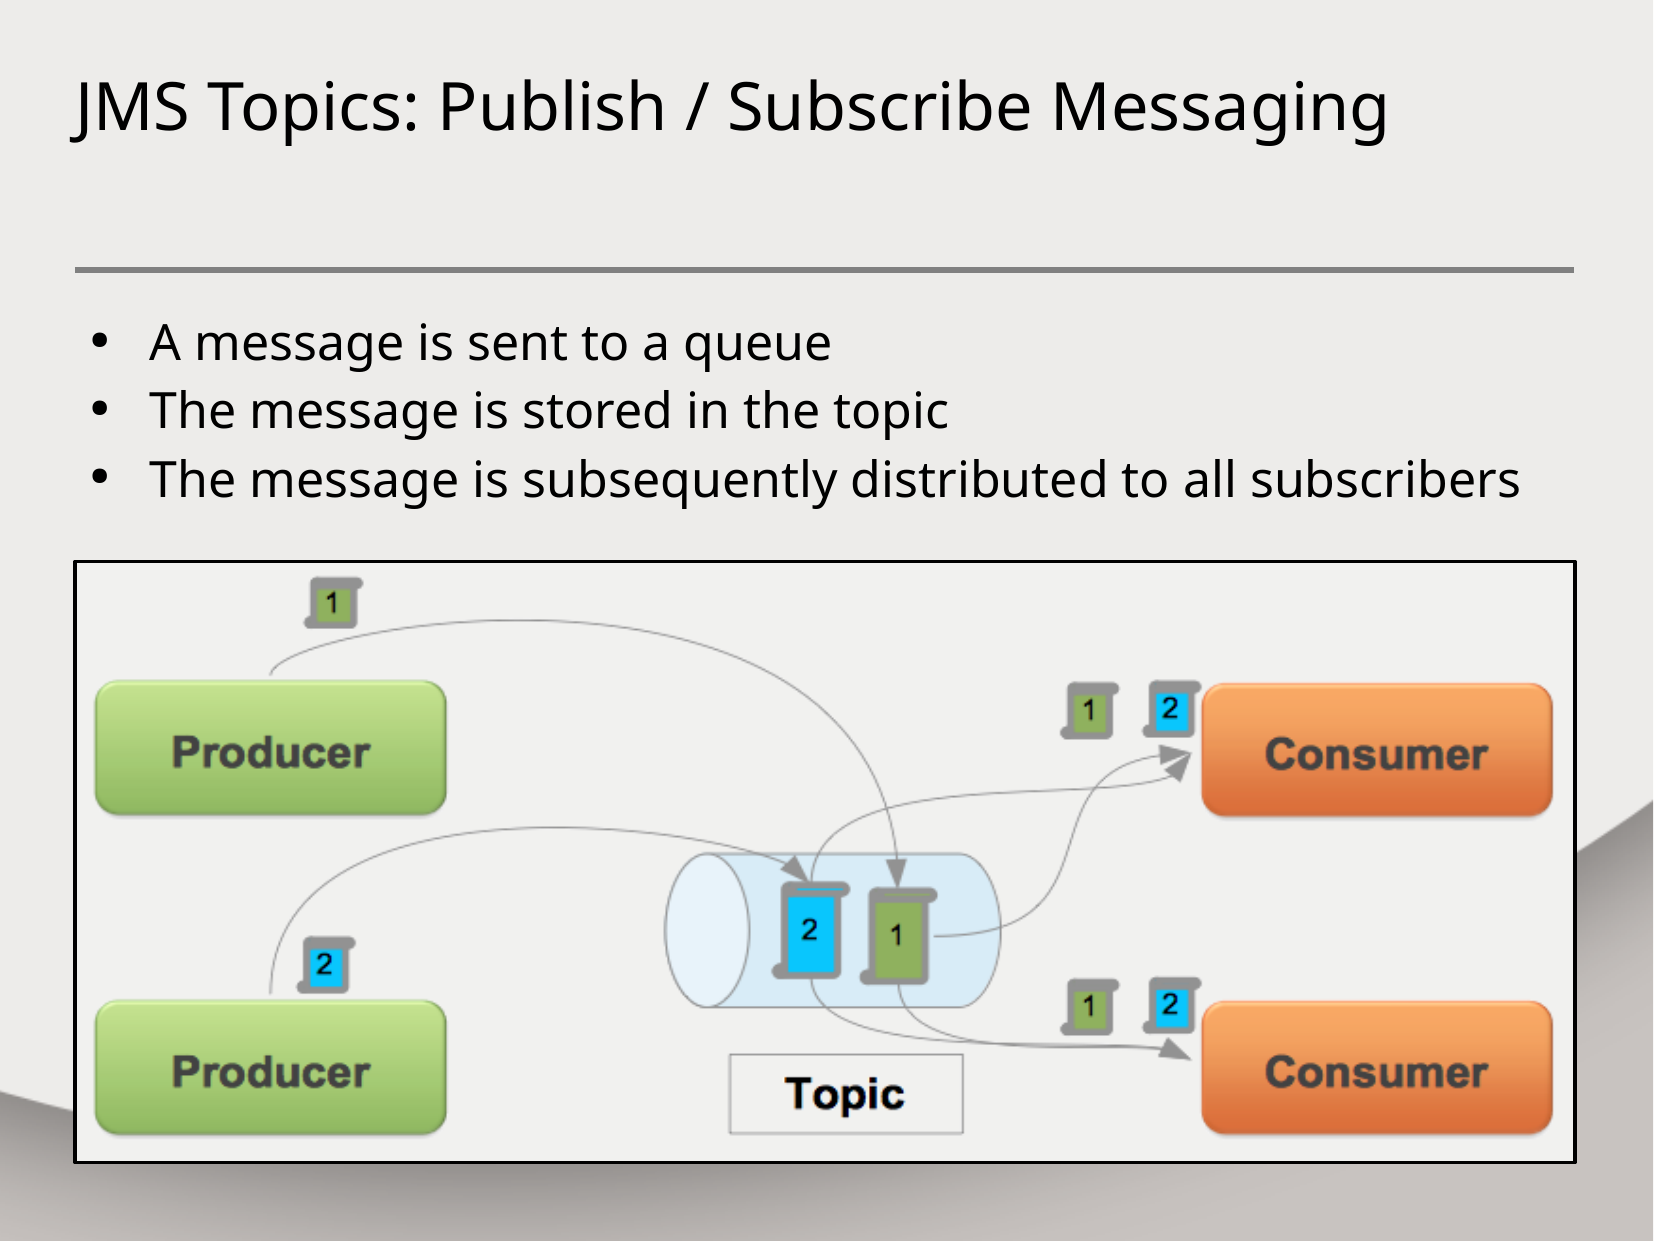

# JMS Topics: Publish / Subscribe Messaging
A message is sent to a queue
The message is stored in the topic
The message is subsequently distributed to all subscribers